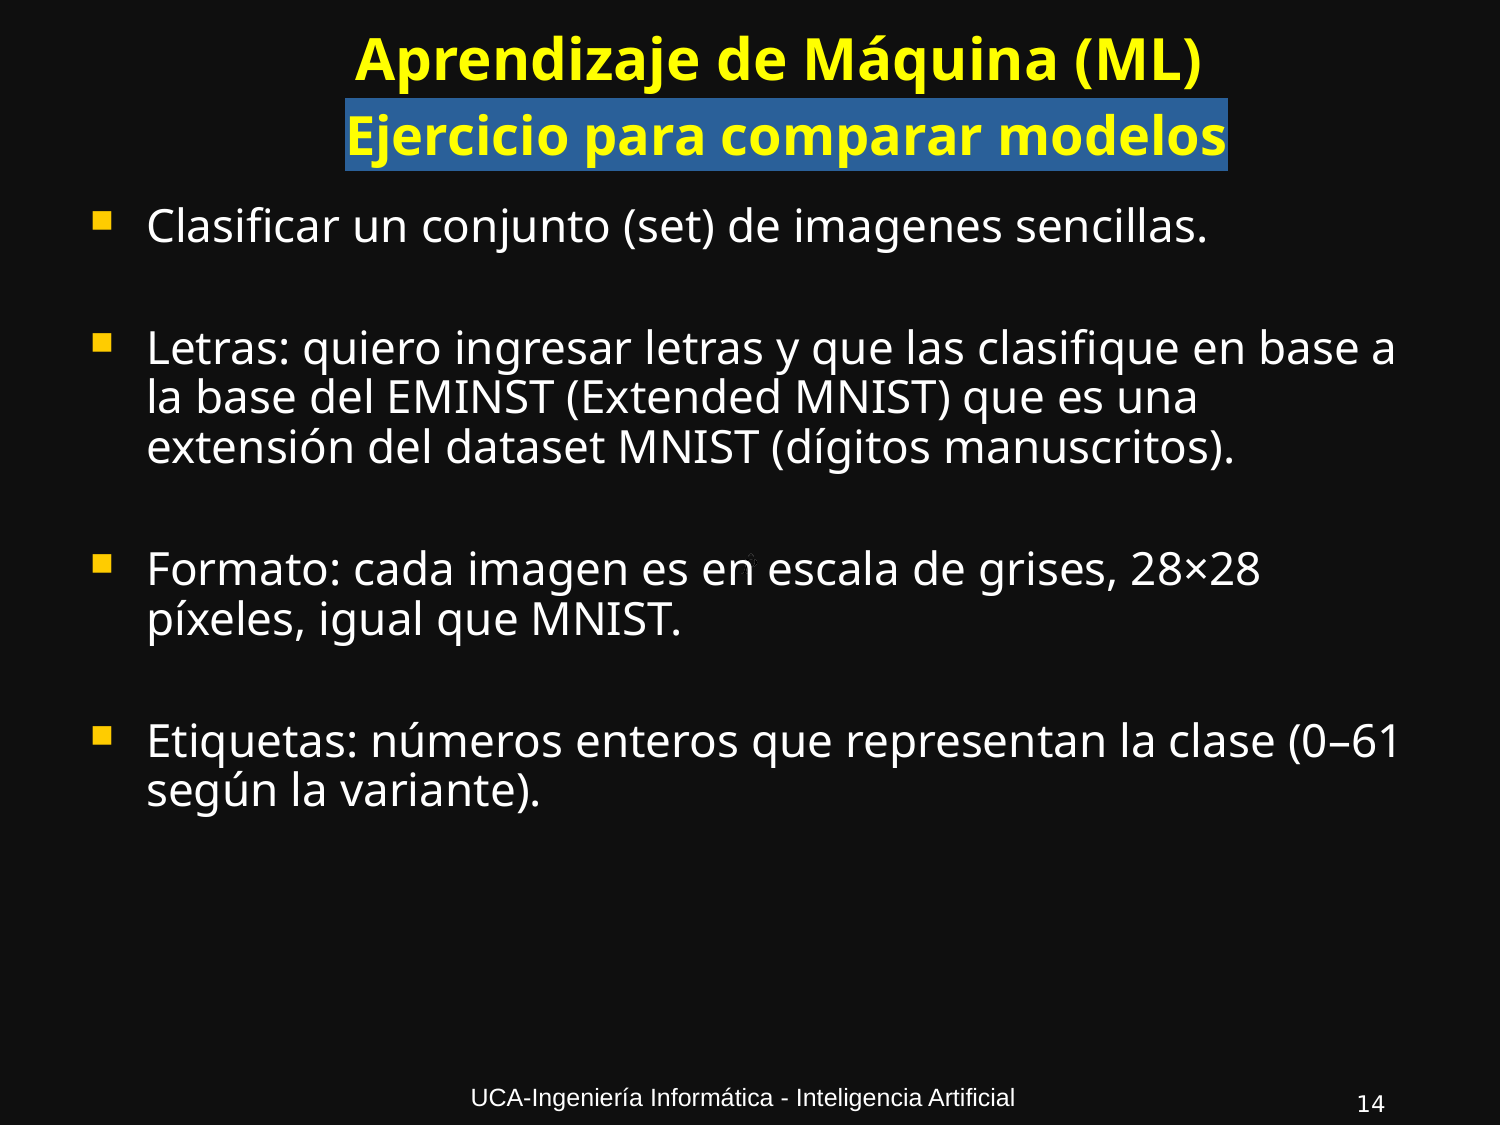

# Aprendizaje de Máquina (ML) Ejercicio para comparar modelos
Clasificar un conjunto (set) de imagenes sencillas.
Letras: quiero ingresar letras y que las clasifique en base a la base del EMINST (Extended MNIST) que es una extensión del dataset MNIST (dígitos manuscritos).
Formato: cada imagen es en escala de grises, 28×28 píxeles, igual que MNIST.
Etiquetas: números enteros que representan la clase (0–61 según la variante).